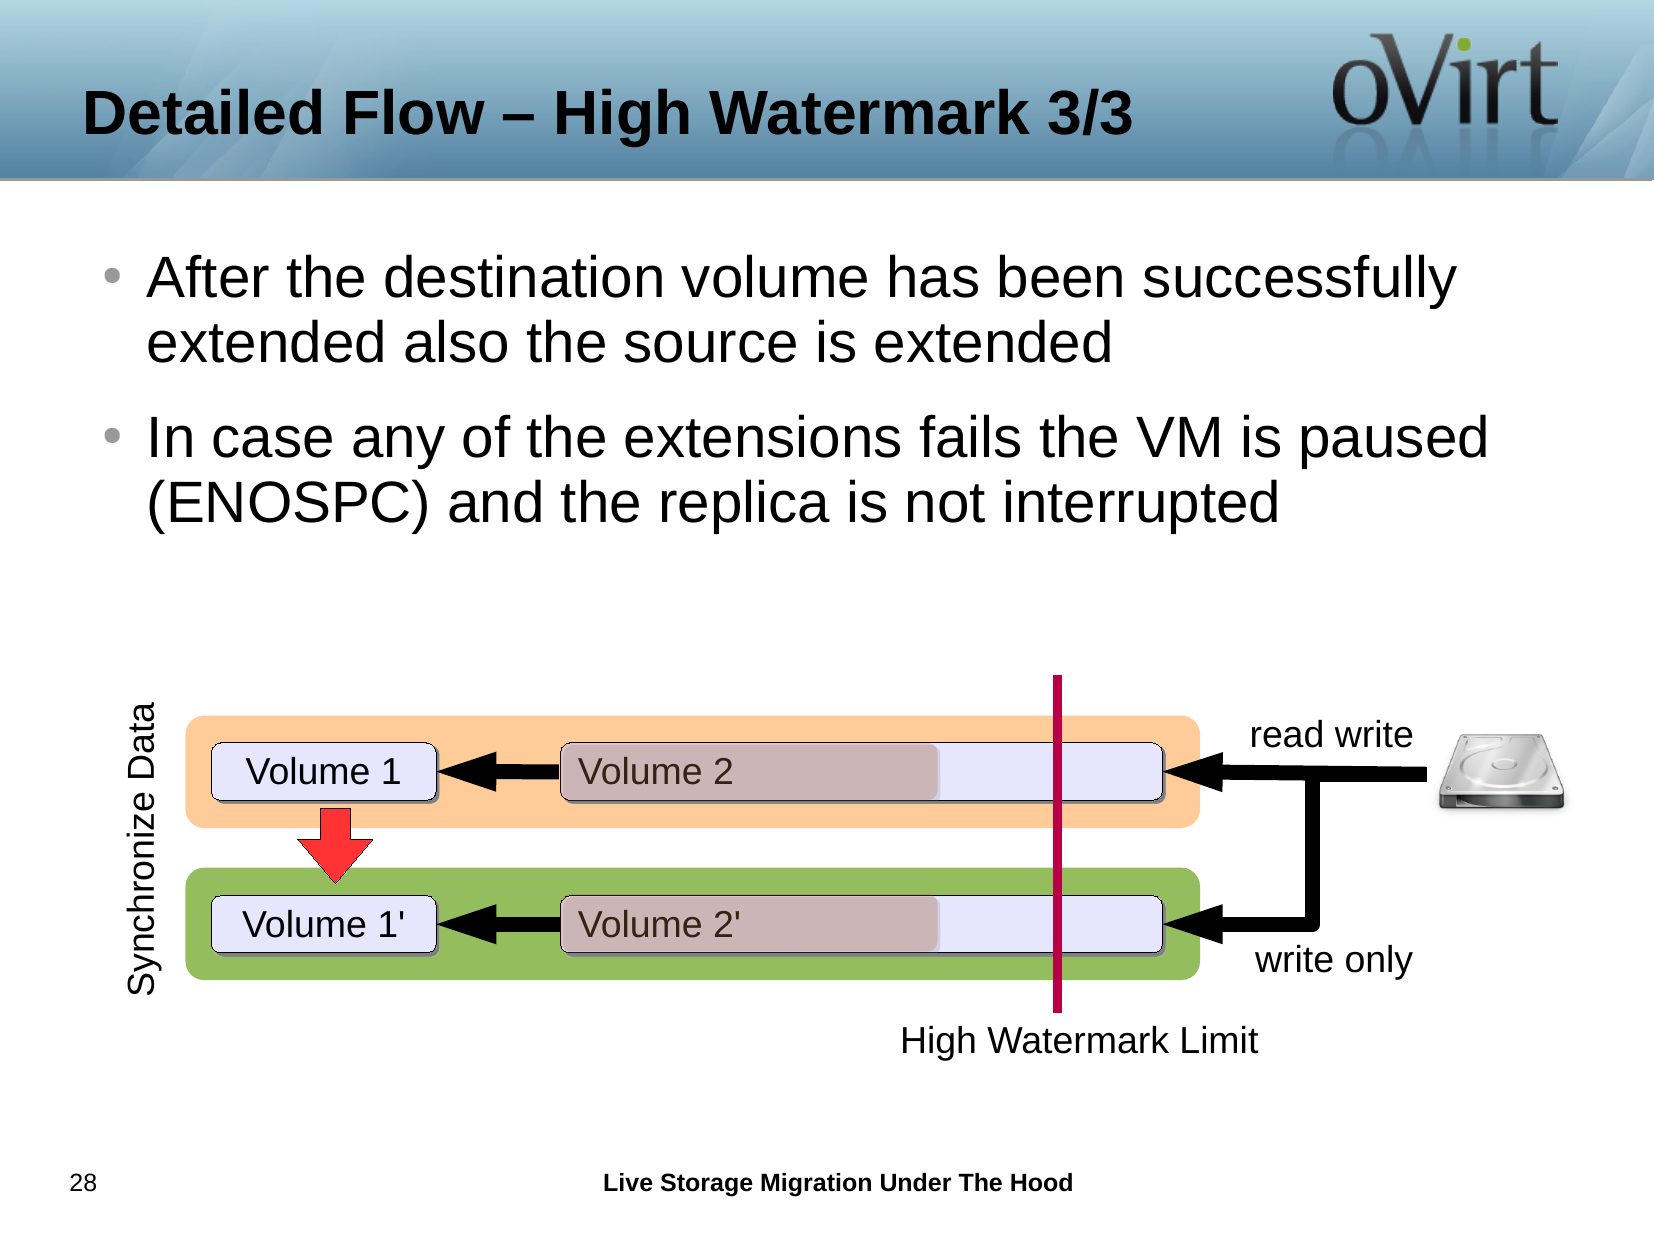

# Detailed Flow – High Watermark 3/3
After the destination volume has been successfully extended also the source is extended
In case any of the extensions fails the VM is paused (ENOSPC) and the replica is not interrupted
read write
Volume 1
Volume 2
Synchronize Data
Volume 1'
Volume 2'
write only
High Watermark Limit